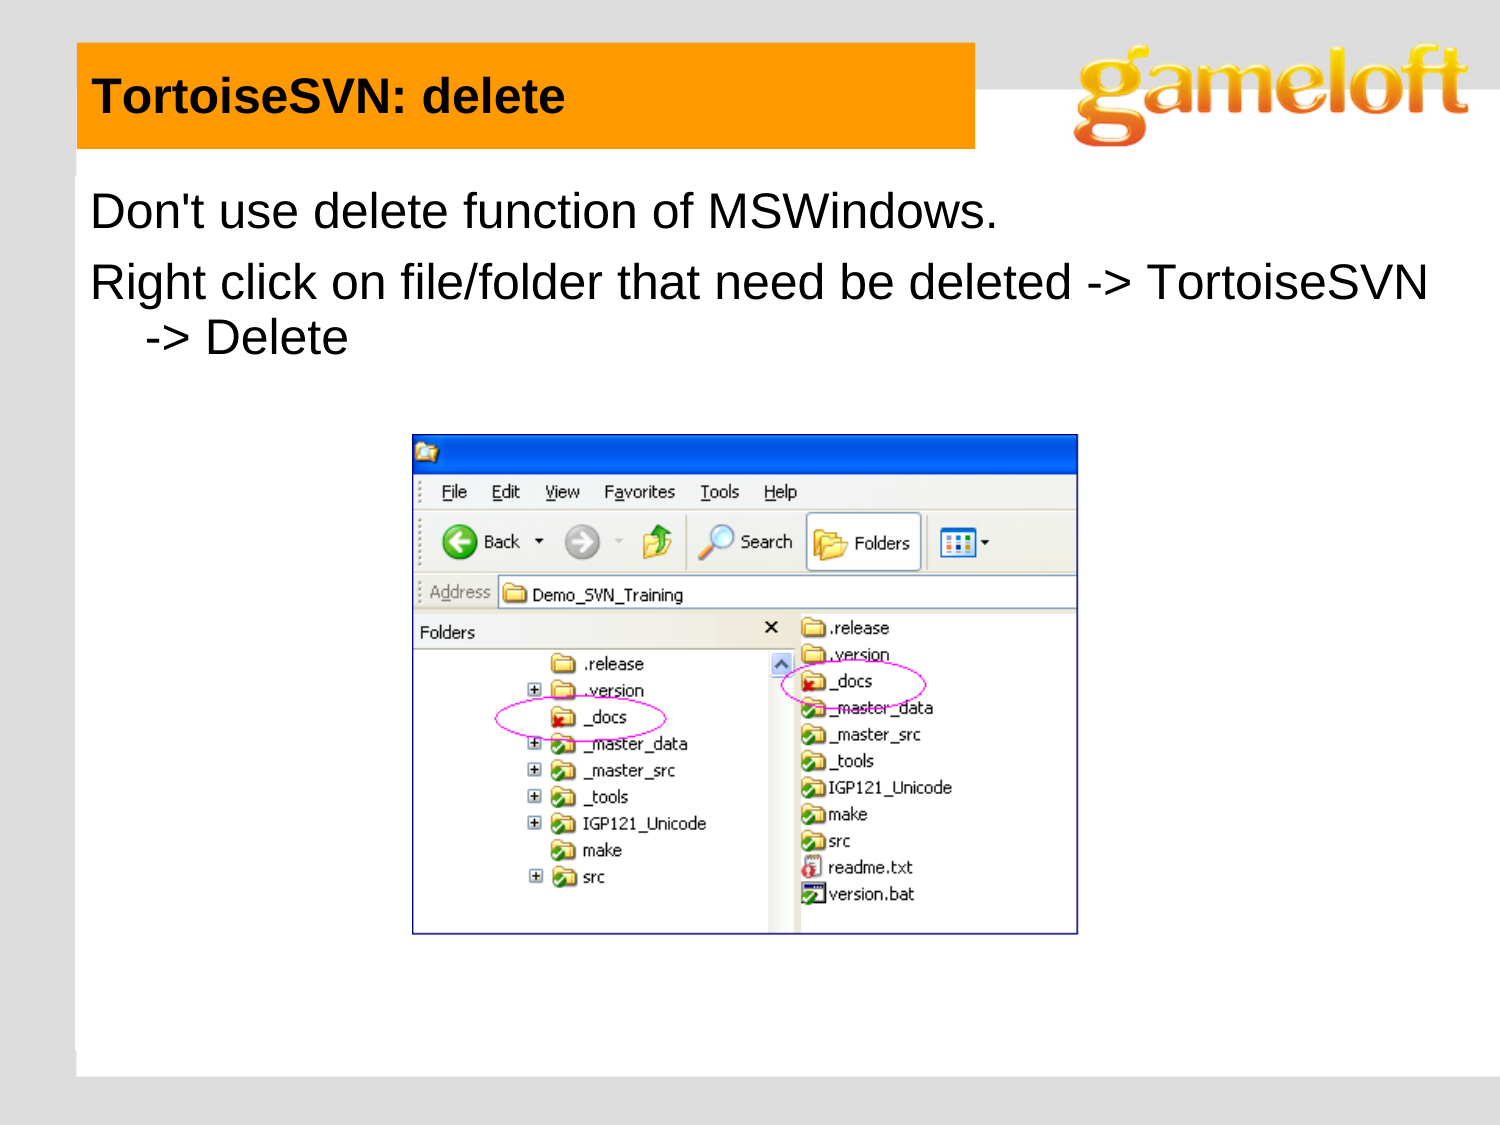

TortoiseSVN: delete
Don't use delete function of MSWindows.
Right click on file/folder that need be deleted -> TortoiseSVN -> Delete